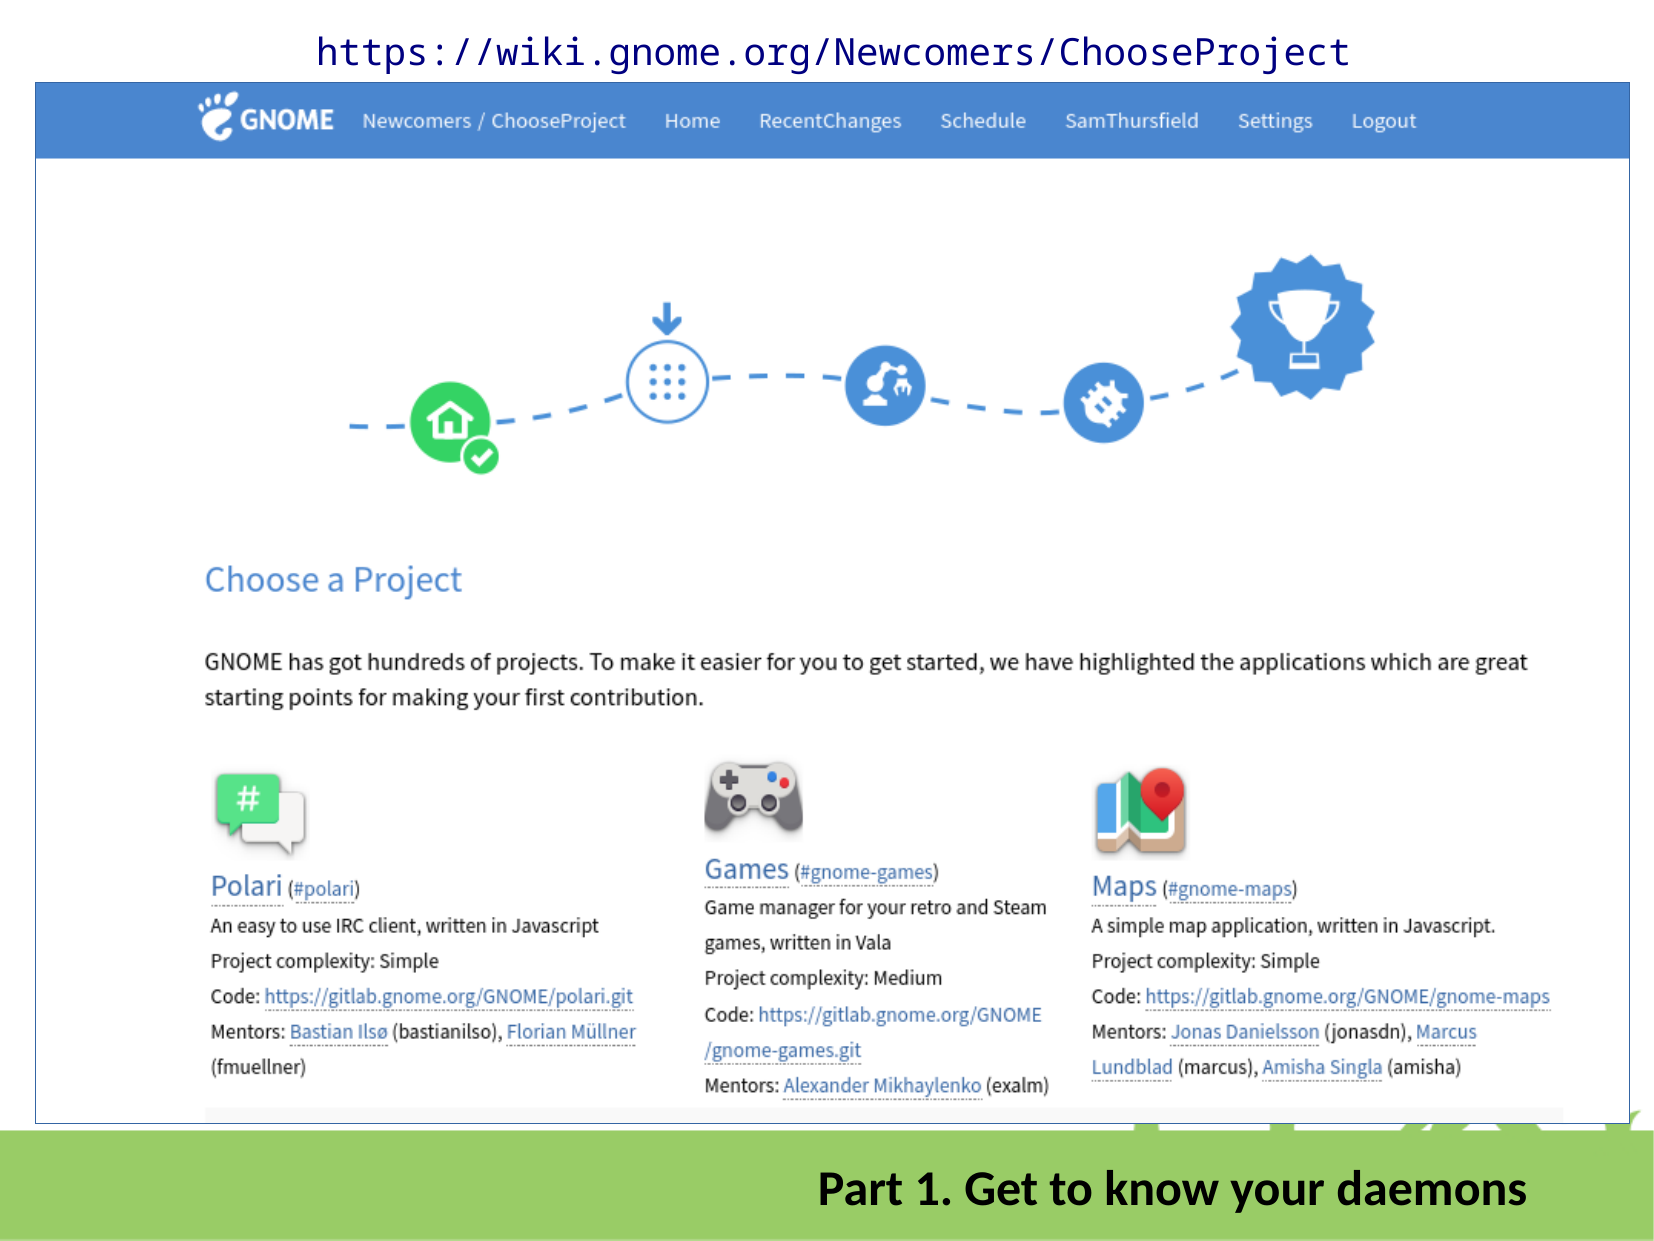

https://wiki.gnome.org/Newcomers/ChooseProject
Part 1. Get to know your daemons